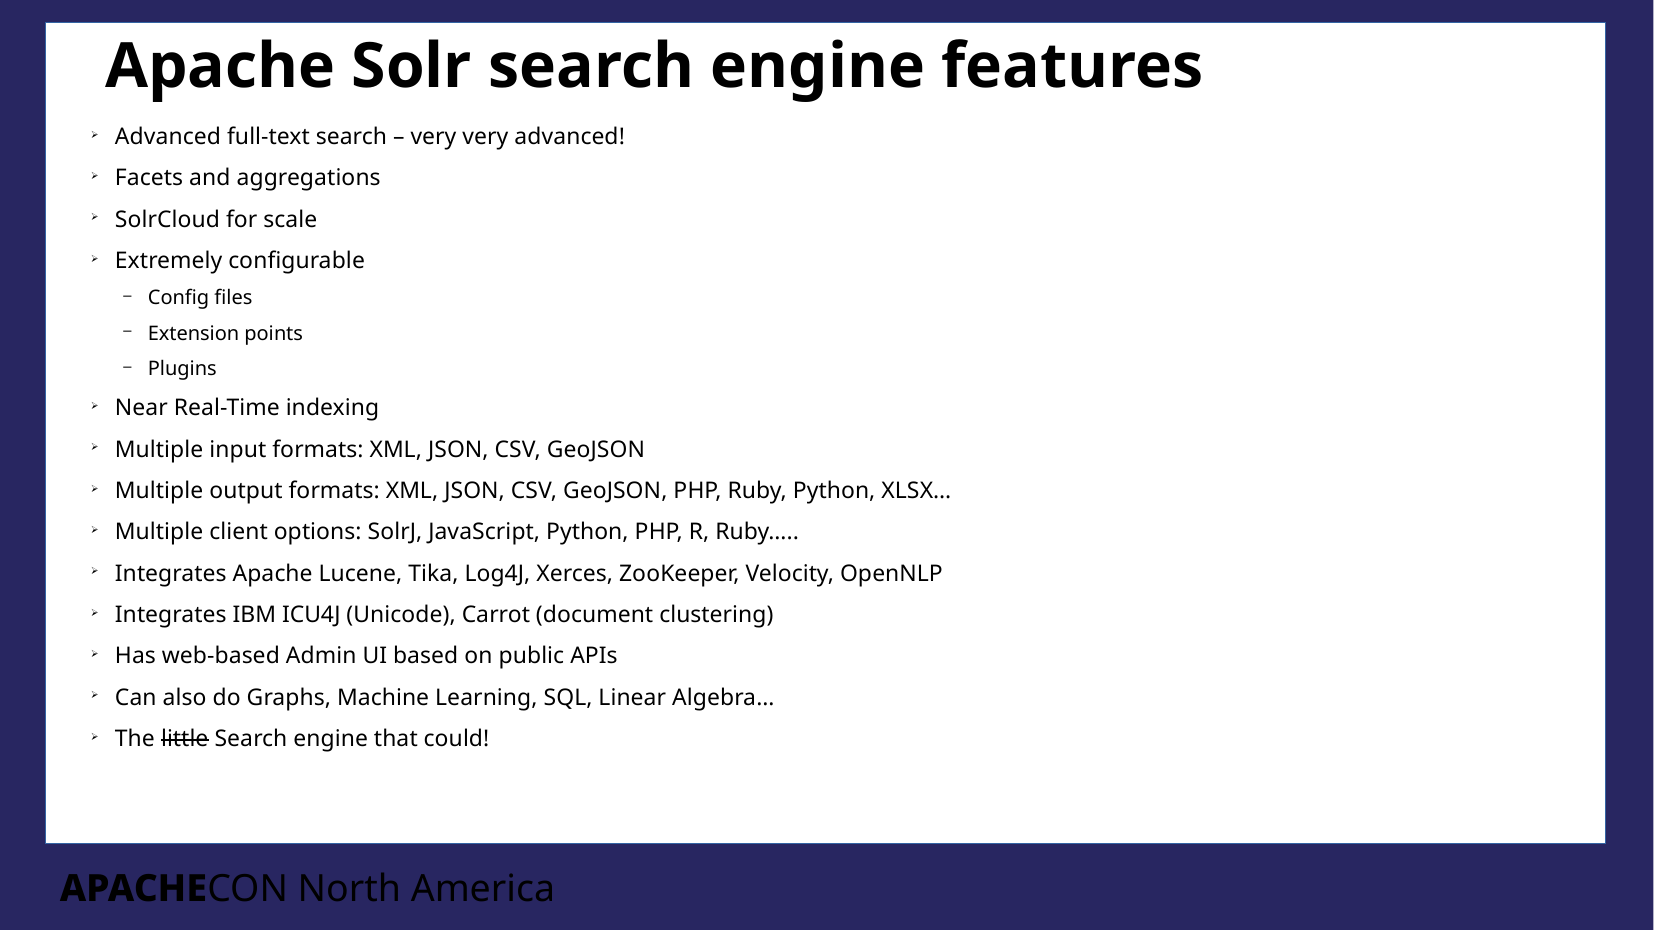

# Apache Solr search engine features
Advanced full-text search – very very advanced!
Facets and aggregations
SolrCloud for scale
Extremely configurable
Config files
Extension points
Plugins
Near Real-Time indexing
Multiple input formats: XML, JSON, CSV, GeoJSON
Multiple output formats: XML, JSON, CSV, GeoJSON, PHP, Ruby, Python, XLSX…
Multiple client options: SolrJ, JavaScript, Python, PHP, R, Ruby…..
Integrates Apache Lucene, Tika, Log4J, Xerces, ZooKeeper, Velocity, OpenNLP
Integrates IBM ICU4J (Unicode), Carrot (document clustering)
Has web-based Admin UI based on public APIs
Can also do Graphs, Machine Learning, SQL, Linear Algebra…
The little Search engine that could!